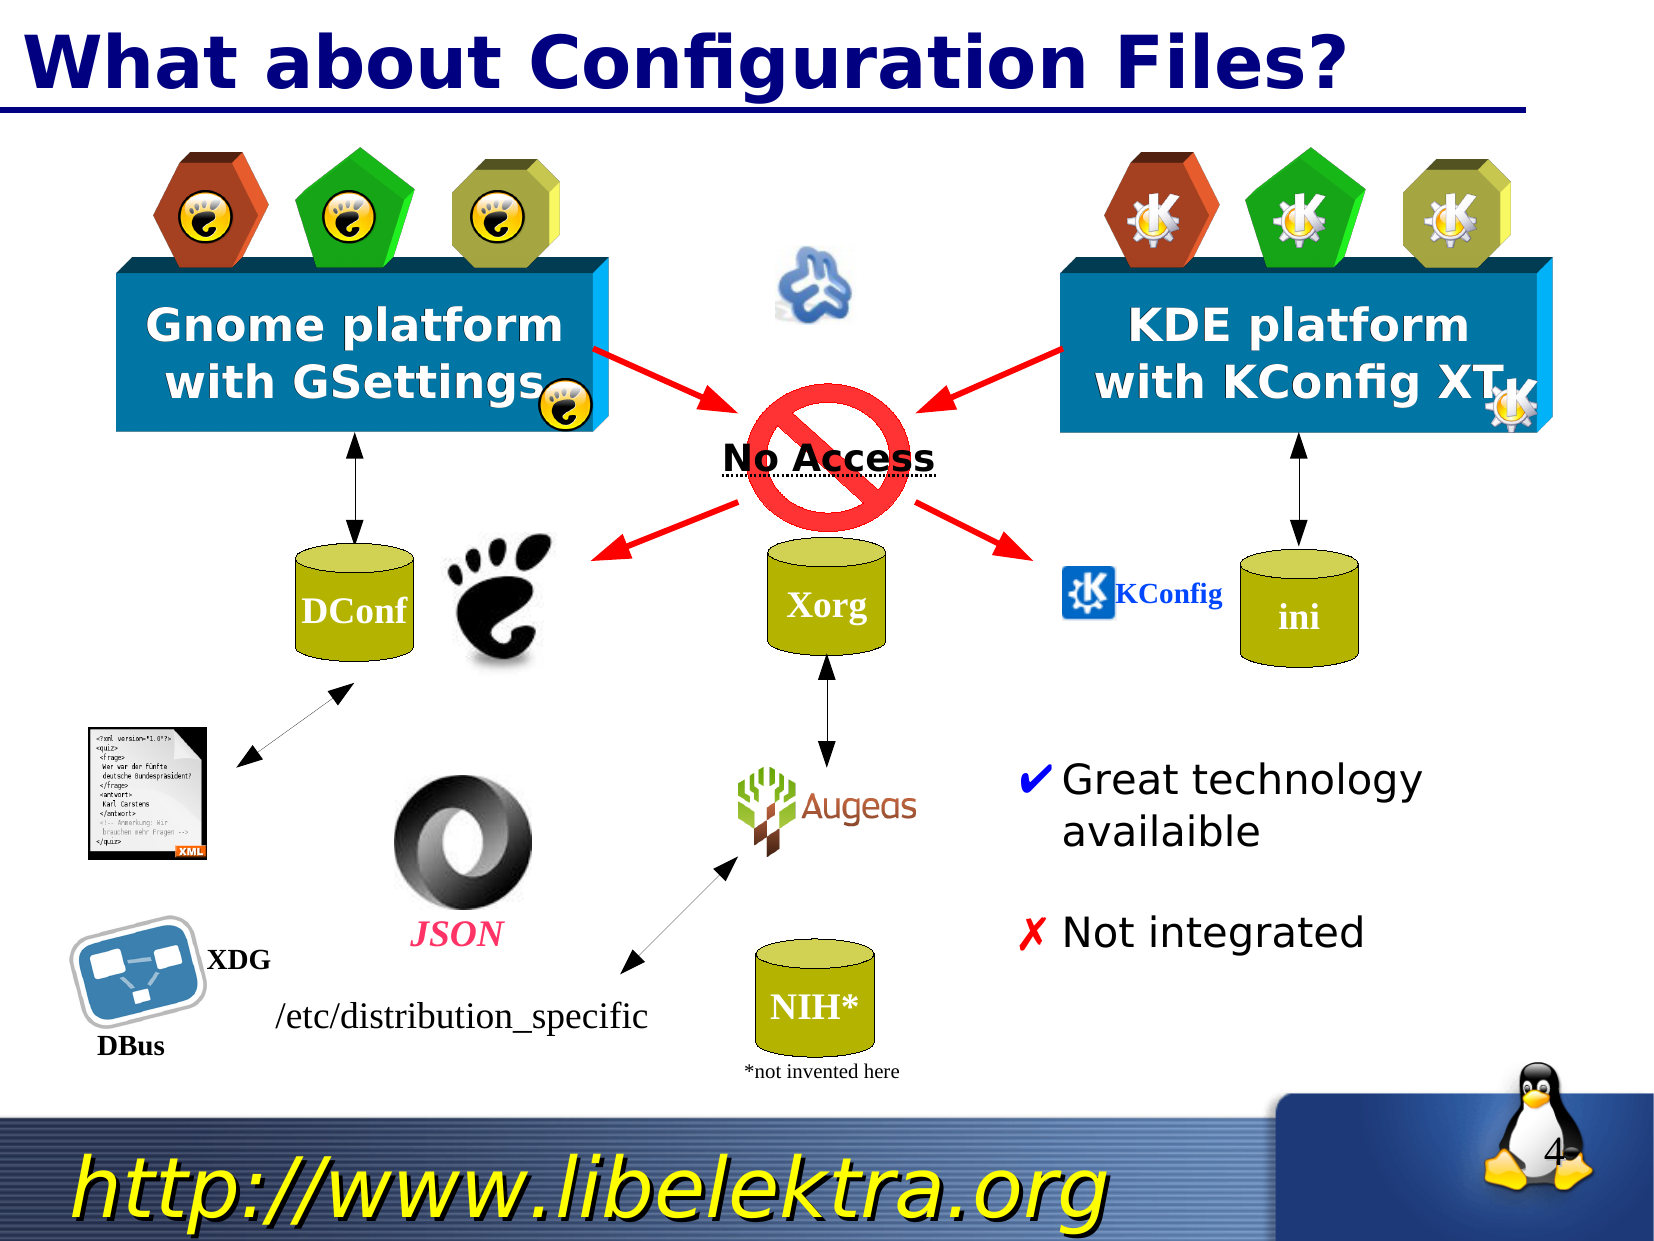

What about Configuration Files?
Gnome platform
with GSettings
KDE platform
with KConfig XT
No Access
Xorg
DConf
ini
KConfig
# Great technology availaible
Not integrated
JSON
NIH*
XDG
/etc/distribution_specific
DBus
*not invented here